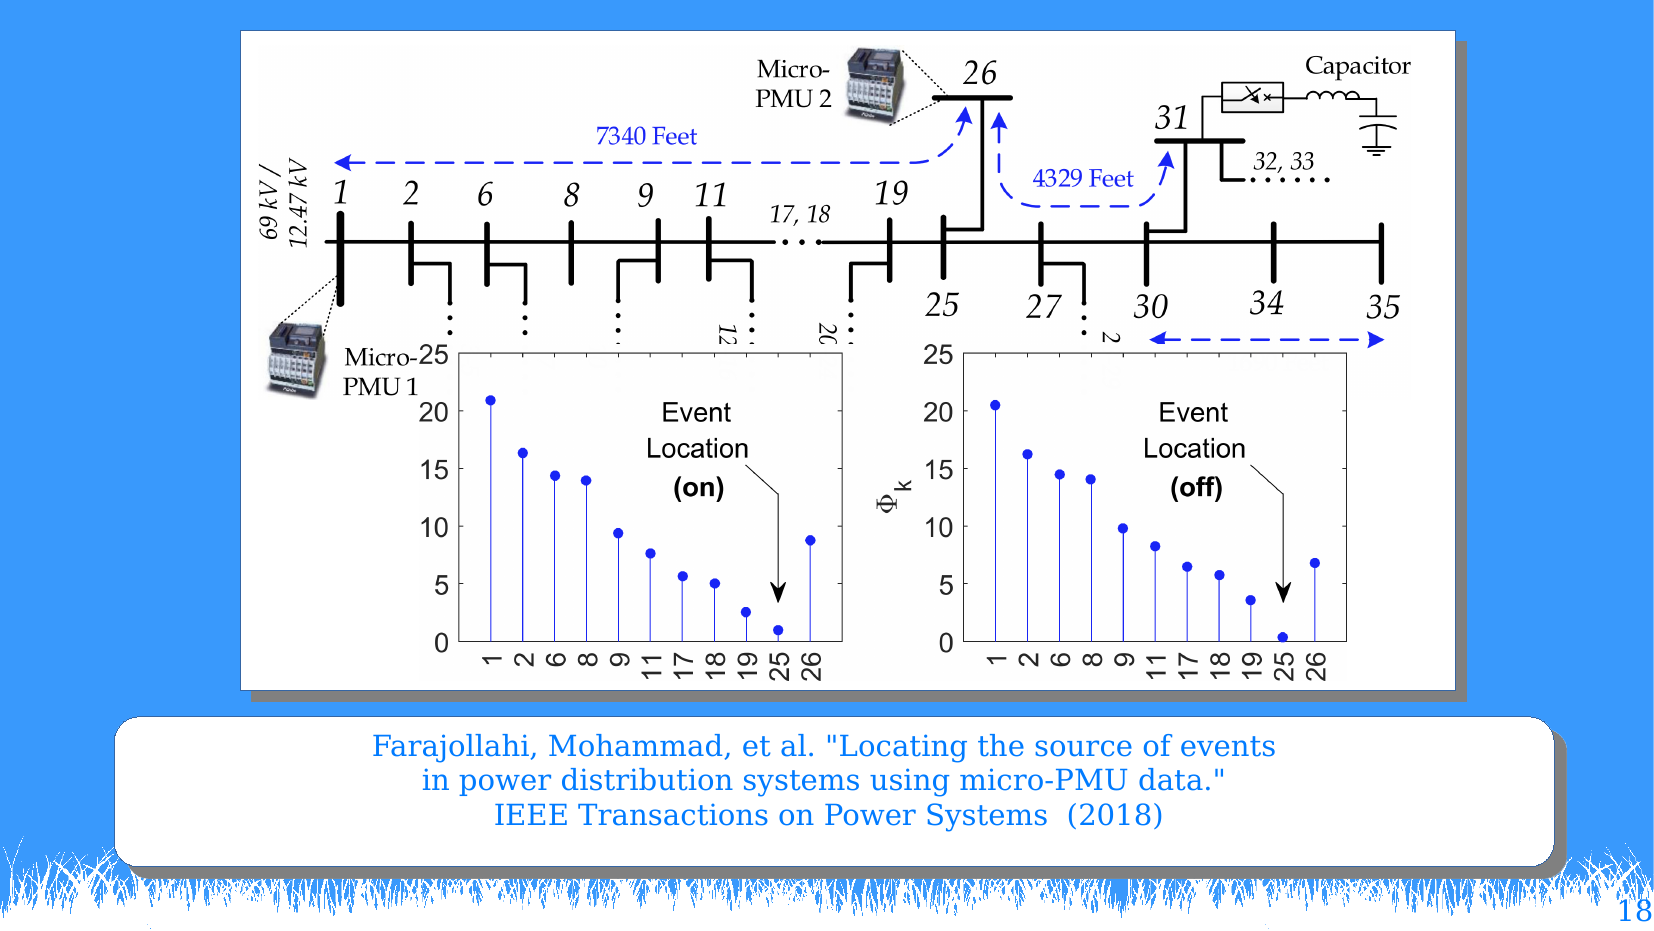

Farajollahi, Mohammad, et al. "Locating the source of events
in power distribution systems using micro-PMU data."
IEEE Transactions on Power Systems (2018)
18